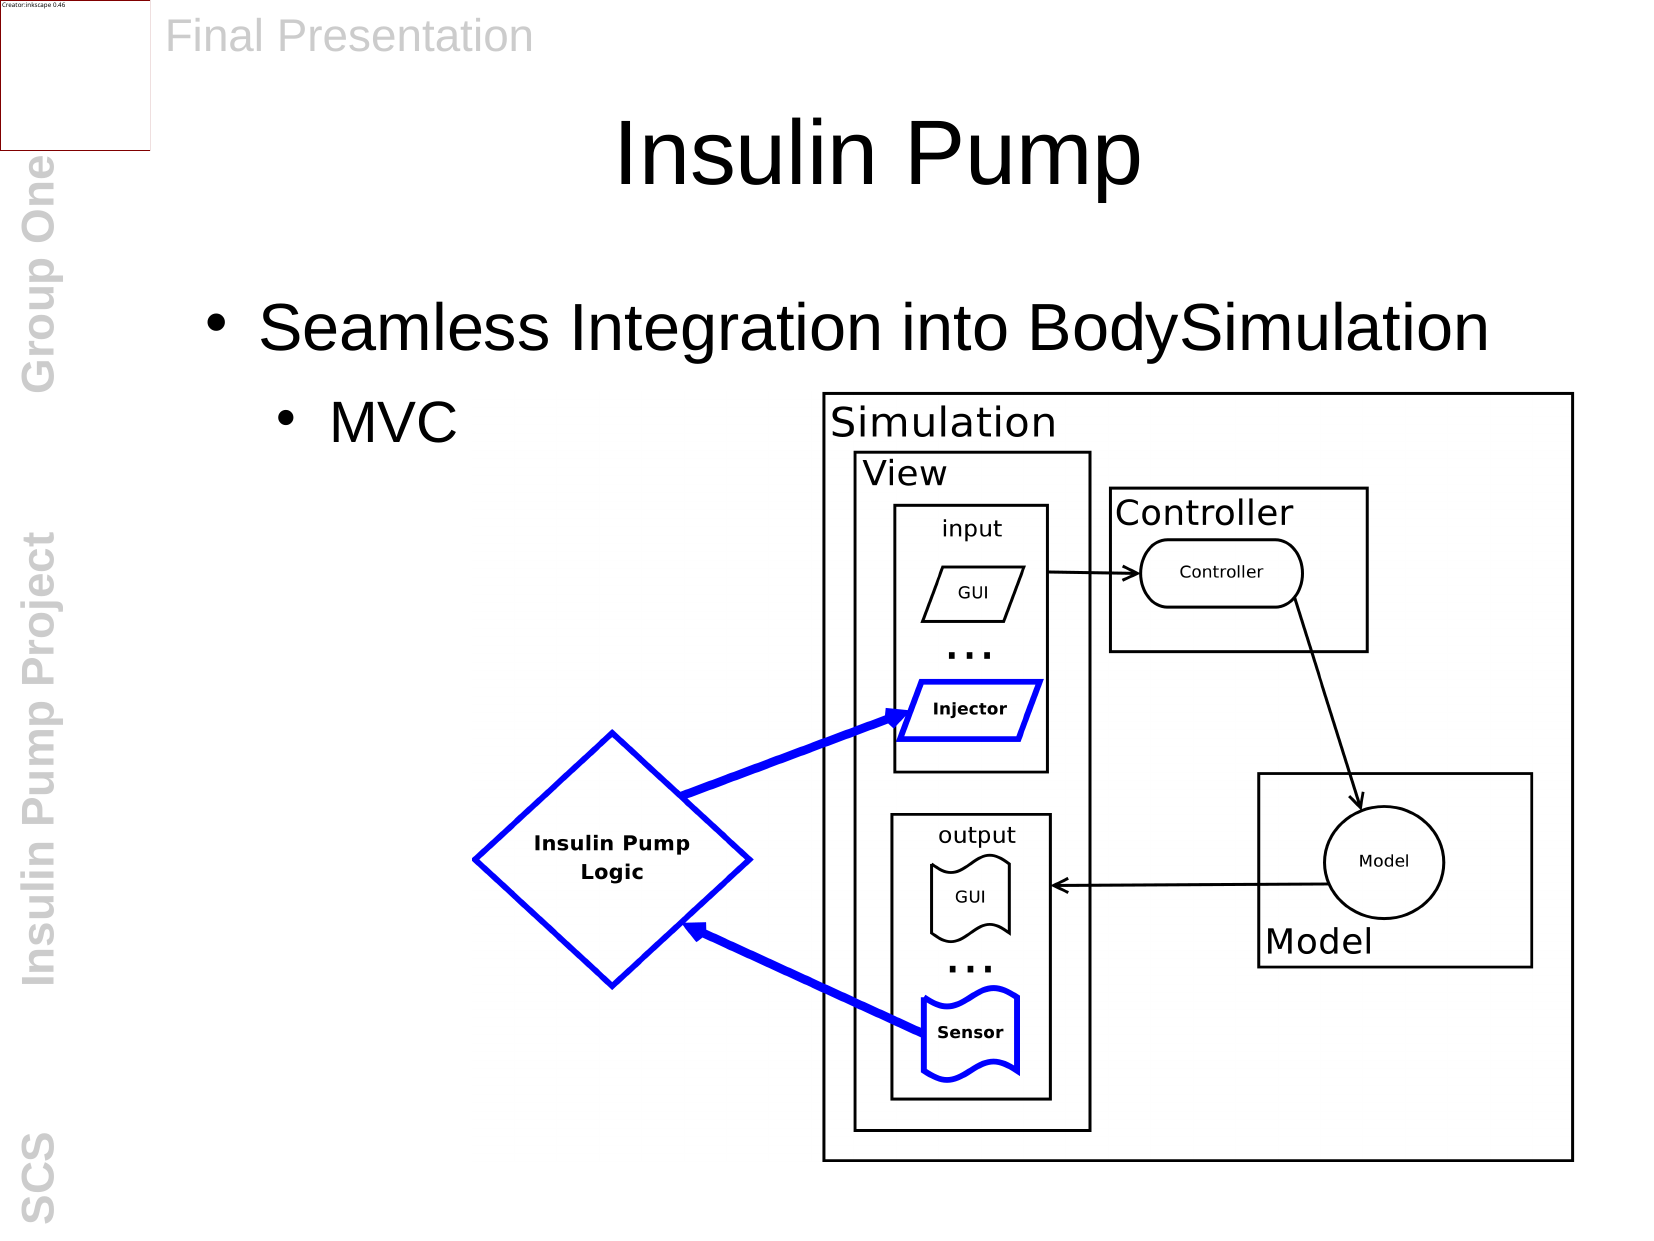

# Insulin Pump
Seamless Integration into BodySimulation
MVC